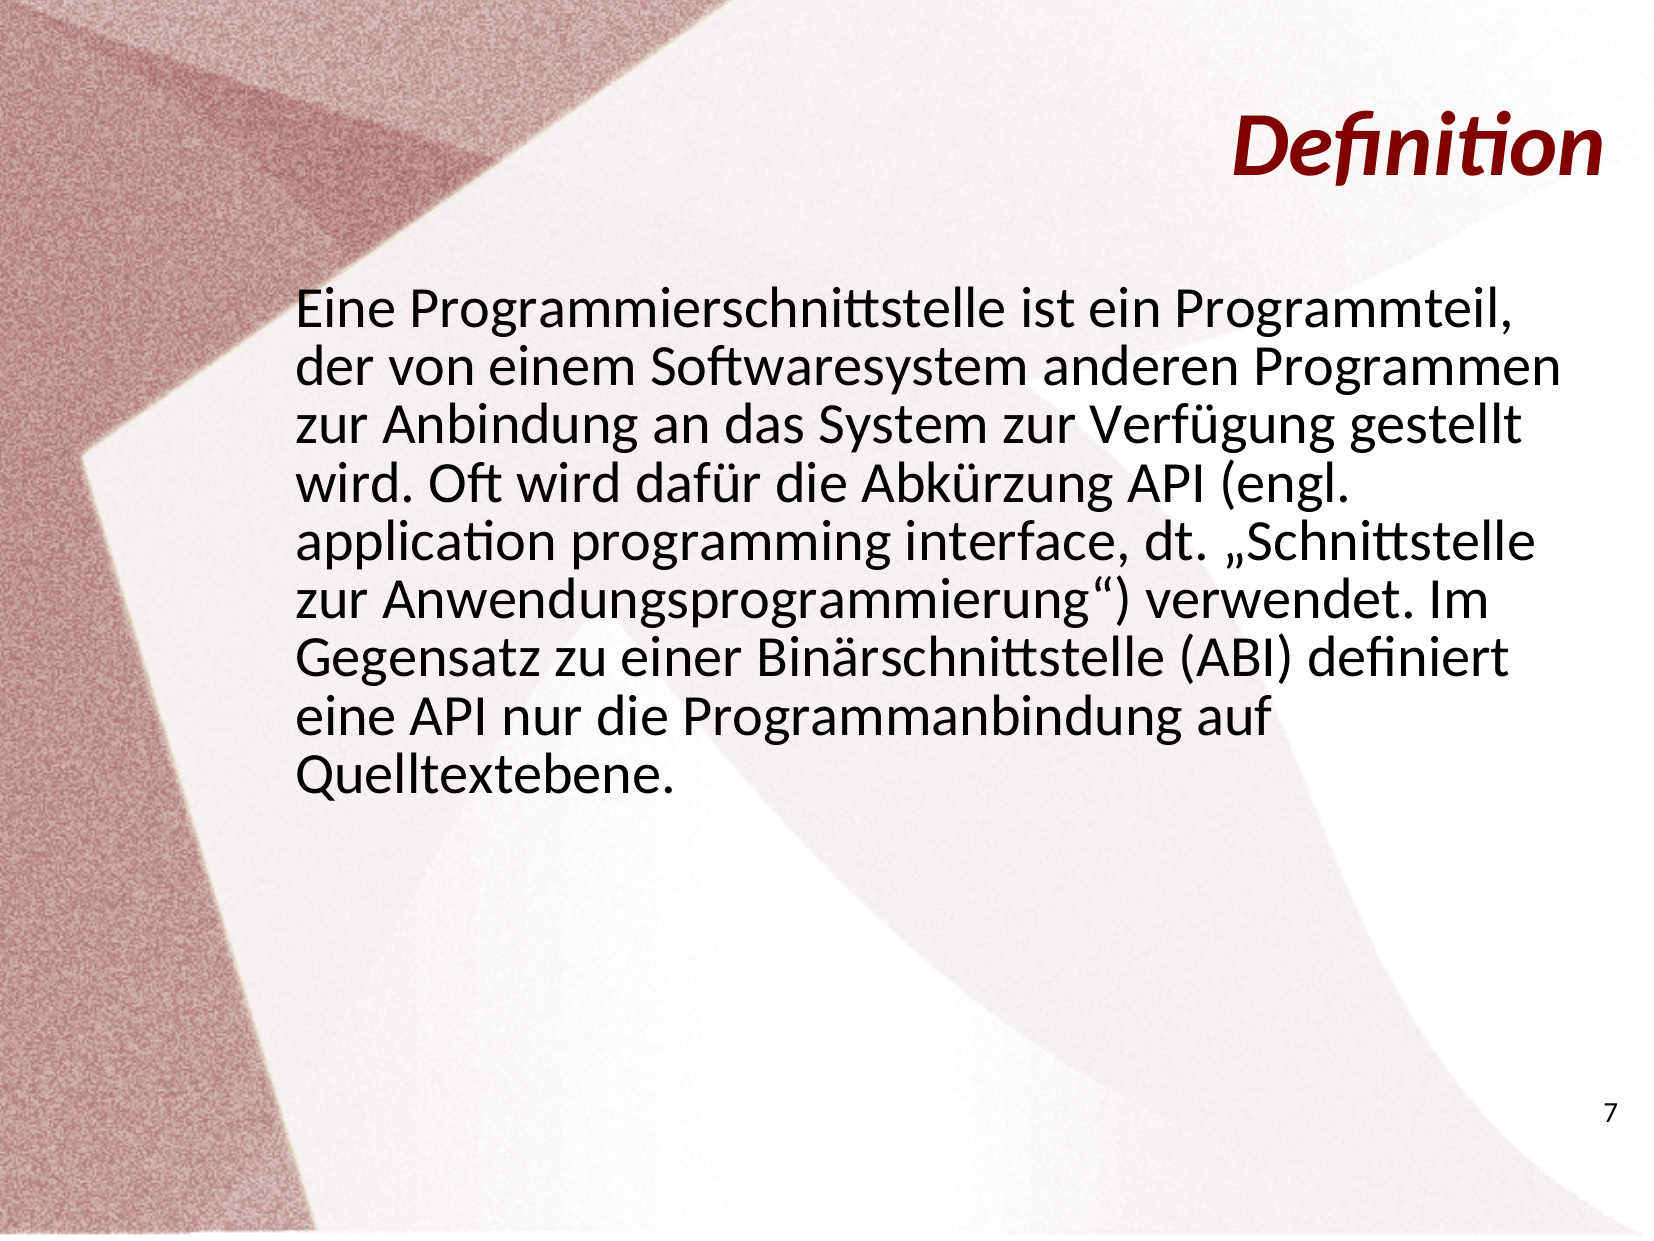

# Definition
Eine Programmierschnittstelle ist ein Programmteil, der von einem Softwaresystem anderen Programmen zur Anbindung an das System zur Verfügung gestellt wird. Oft wird dafür die Abkürzung API (engl. application programming interface, dt. „Schnittstelle zur Anwendungsprogrammierung“) verwendet. Im Gegensatz zu einer Binärschnittstelle (ABI) definiert eine API nur die Programmanbindung auf Quelltextebene.
7